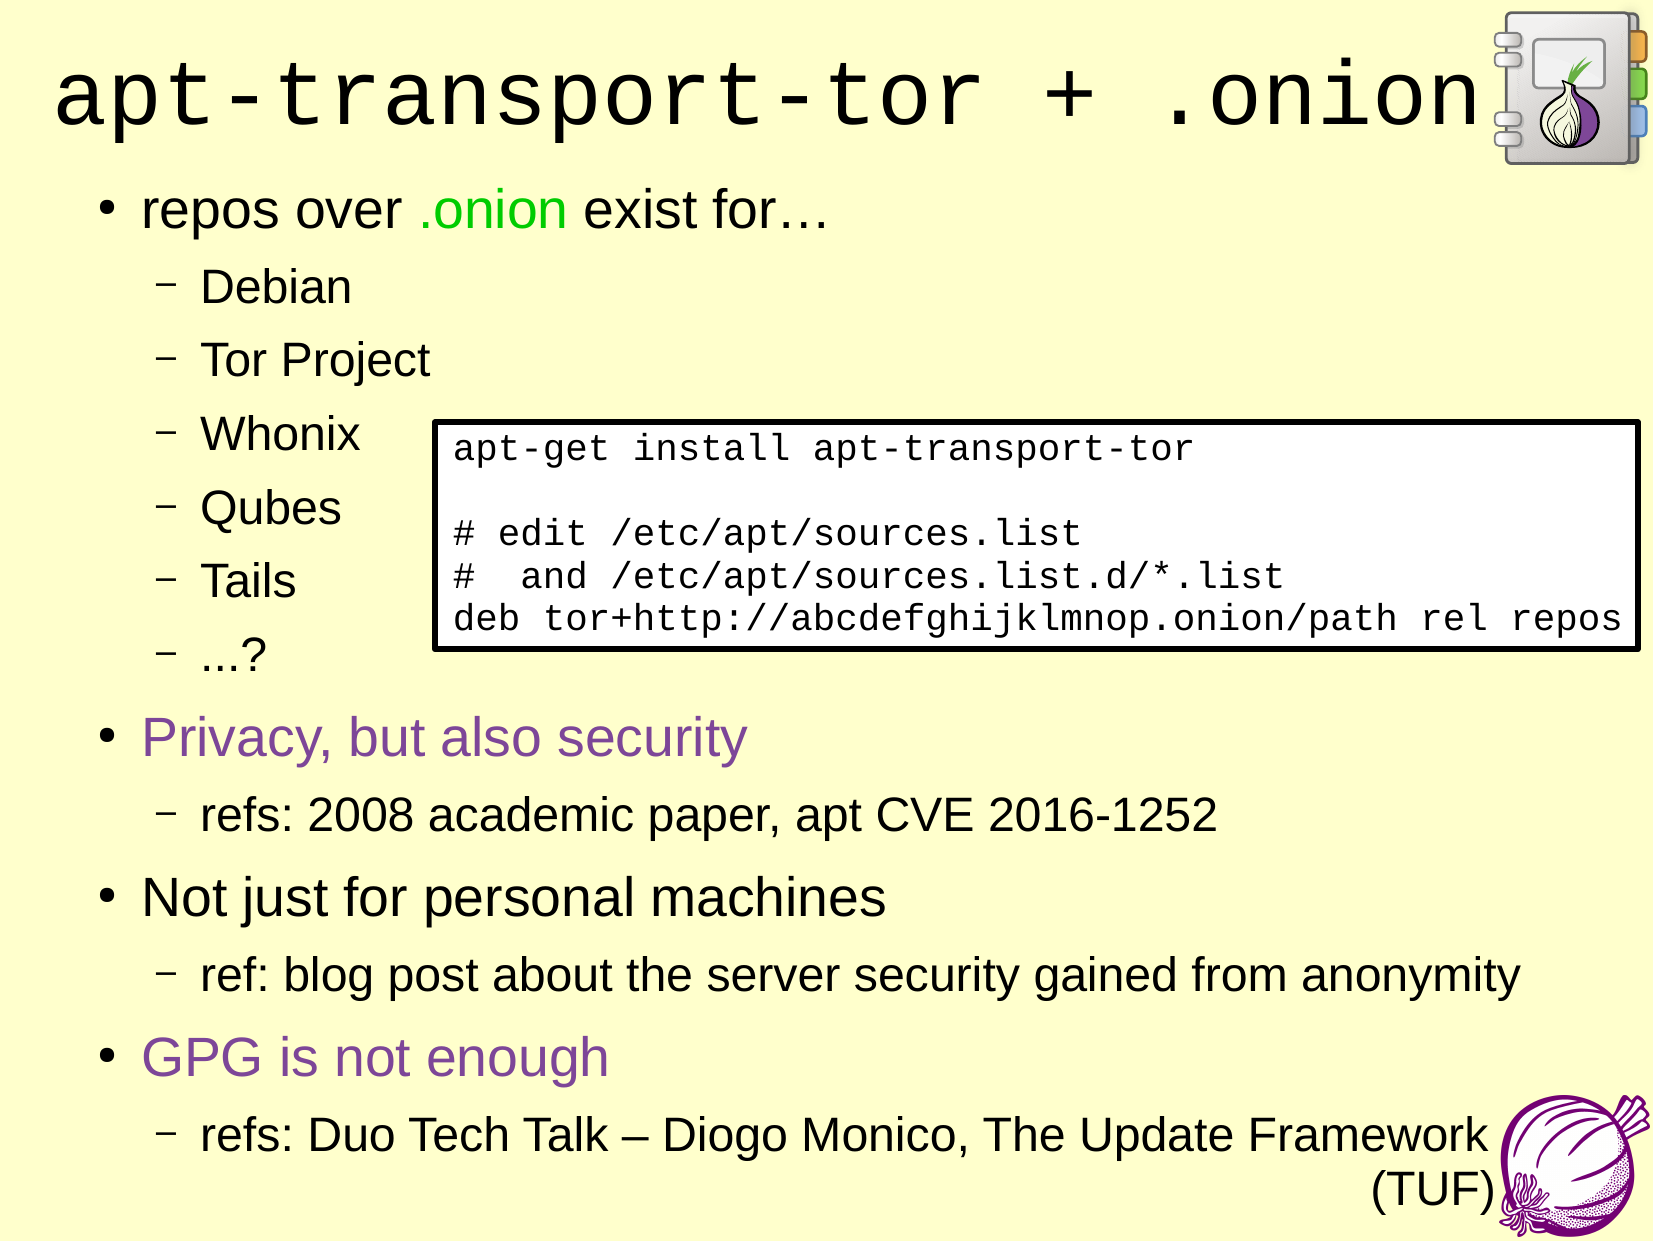

# apt-transport-tor + .onion
repos over .onion exist for…
Debian
Tor Project
Whonix
Qubes
Tails
...?
Privacy, but also security
refs: 2008 academic paper, apt CVE 2016-1252
Not just for personal machines
ref: blog post about the server security gained from anonymity
GPG is not enough
refs: Duo Tech Talk – Diogo Monico, The Update Framework (TUF)
apt-get install apt-transport-tor
# edit /etc/apt/sources.list
# and /etc/apt/sources.list.d/*.list
deb tor+http://abcdefghijklmnop.onion/path rel repos